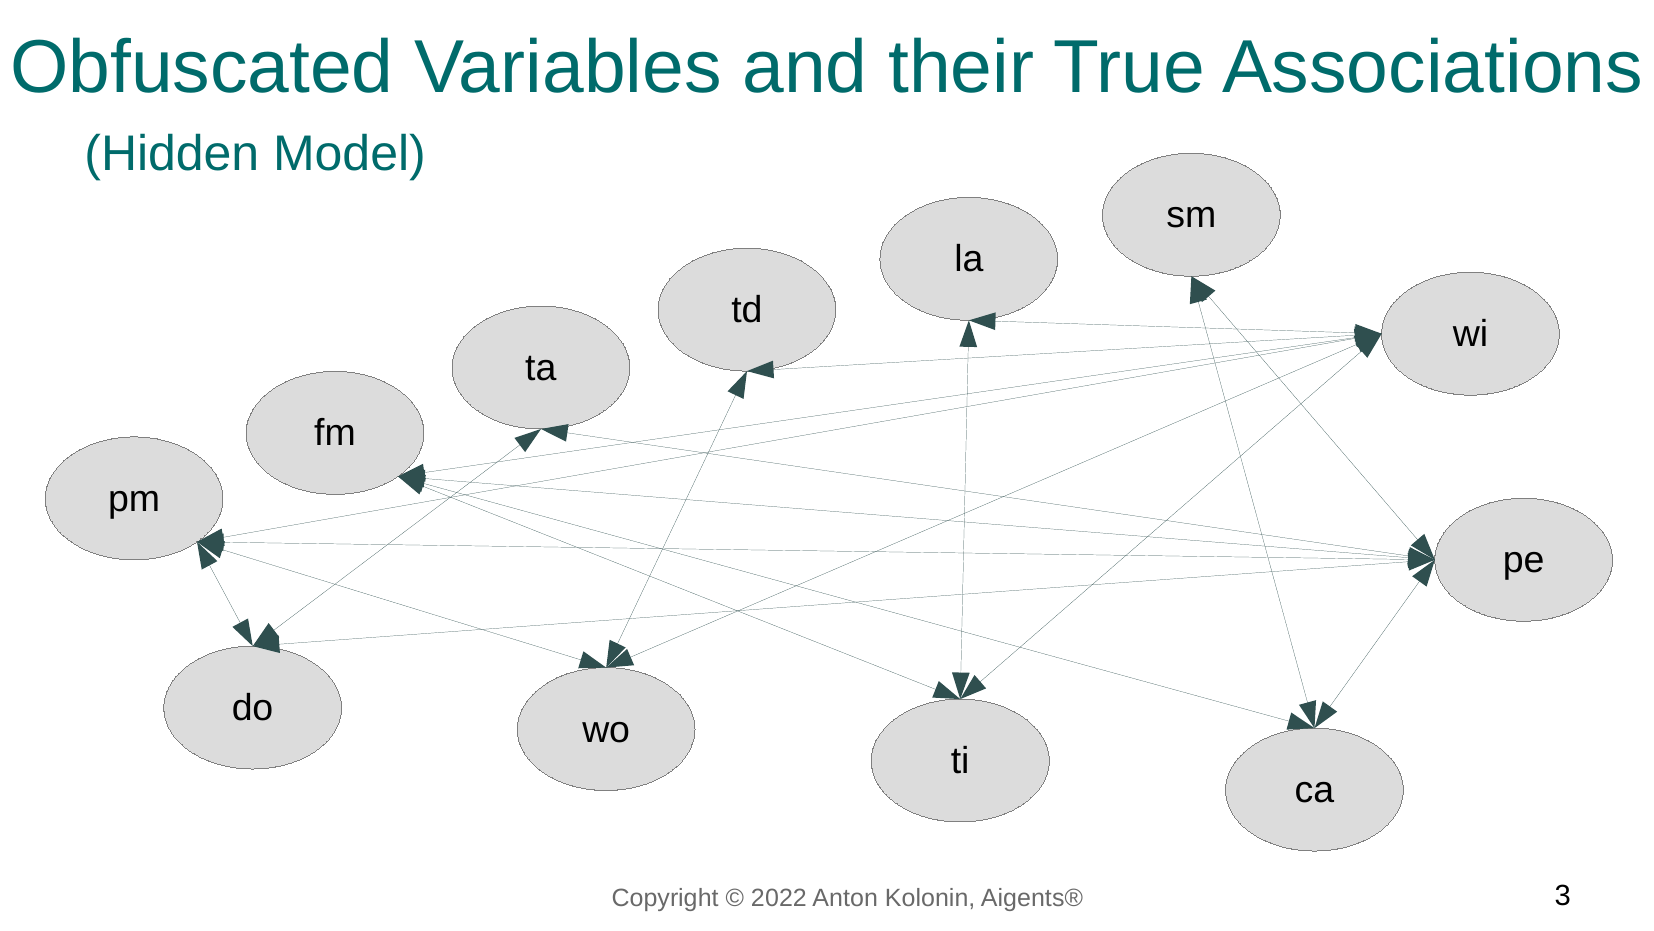

Obfuscated Variables and their True Associations
(Hidden Model)
sm
la
td
wi
ta
fm
pm
pe
do
wo
ti
ca
Copyright © 2022 Anton Kolonin, Aigents®
3